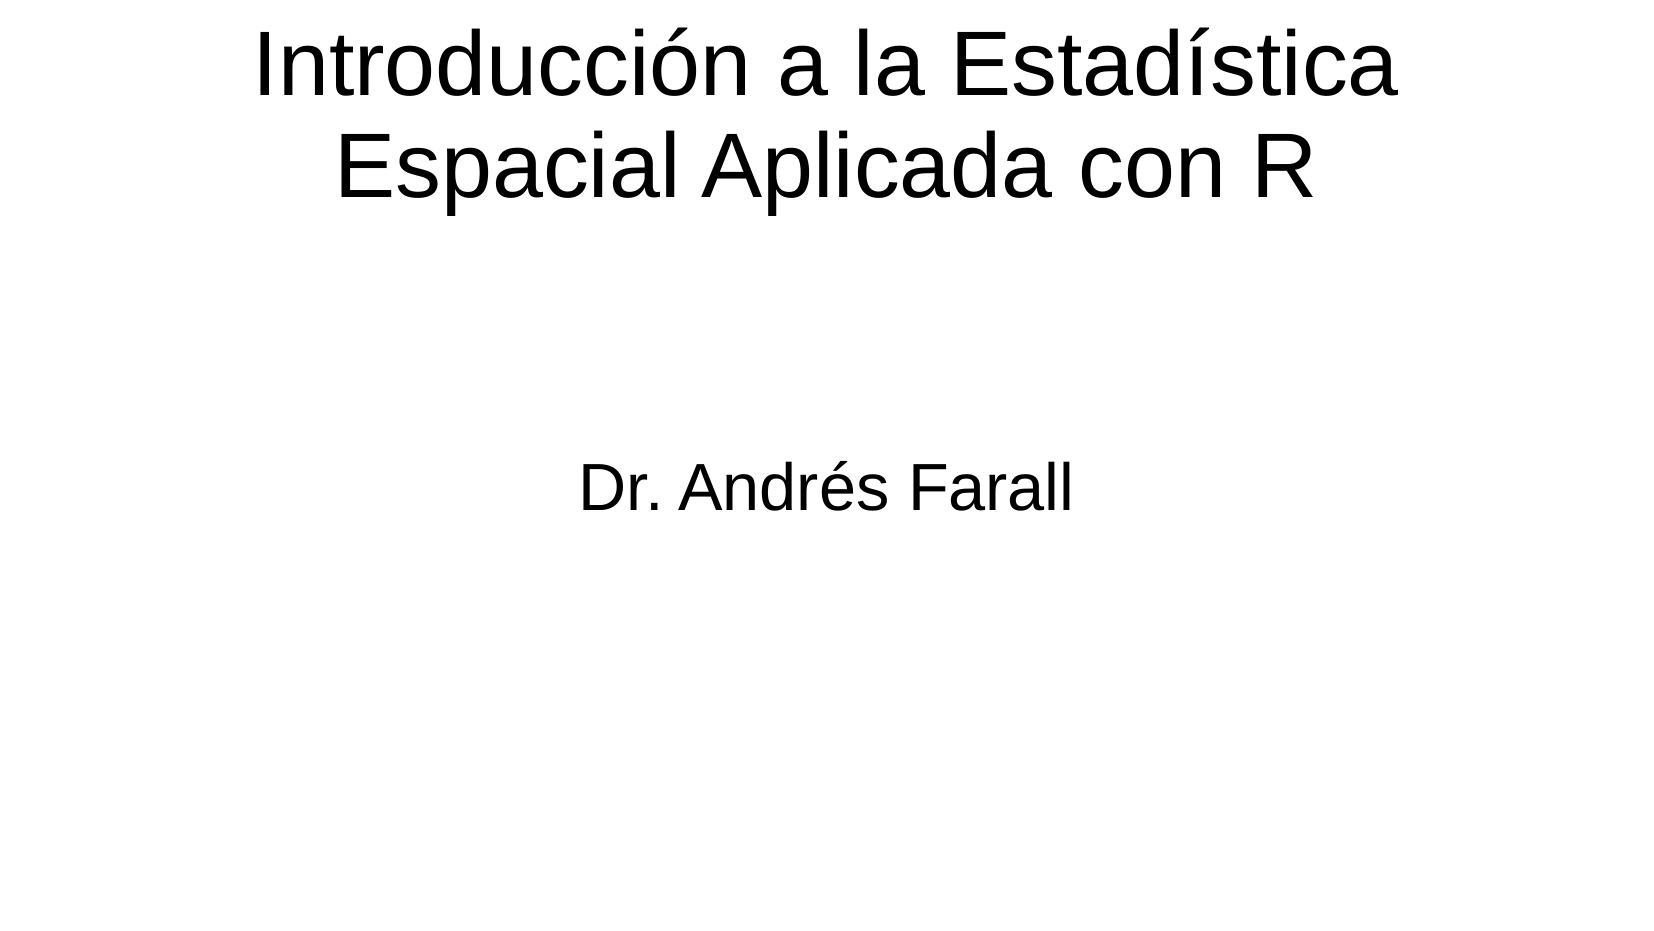

# Introducción a la Estadística Espacial Aplicada con R
Dr. Andrés Farall